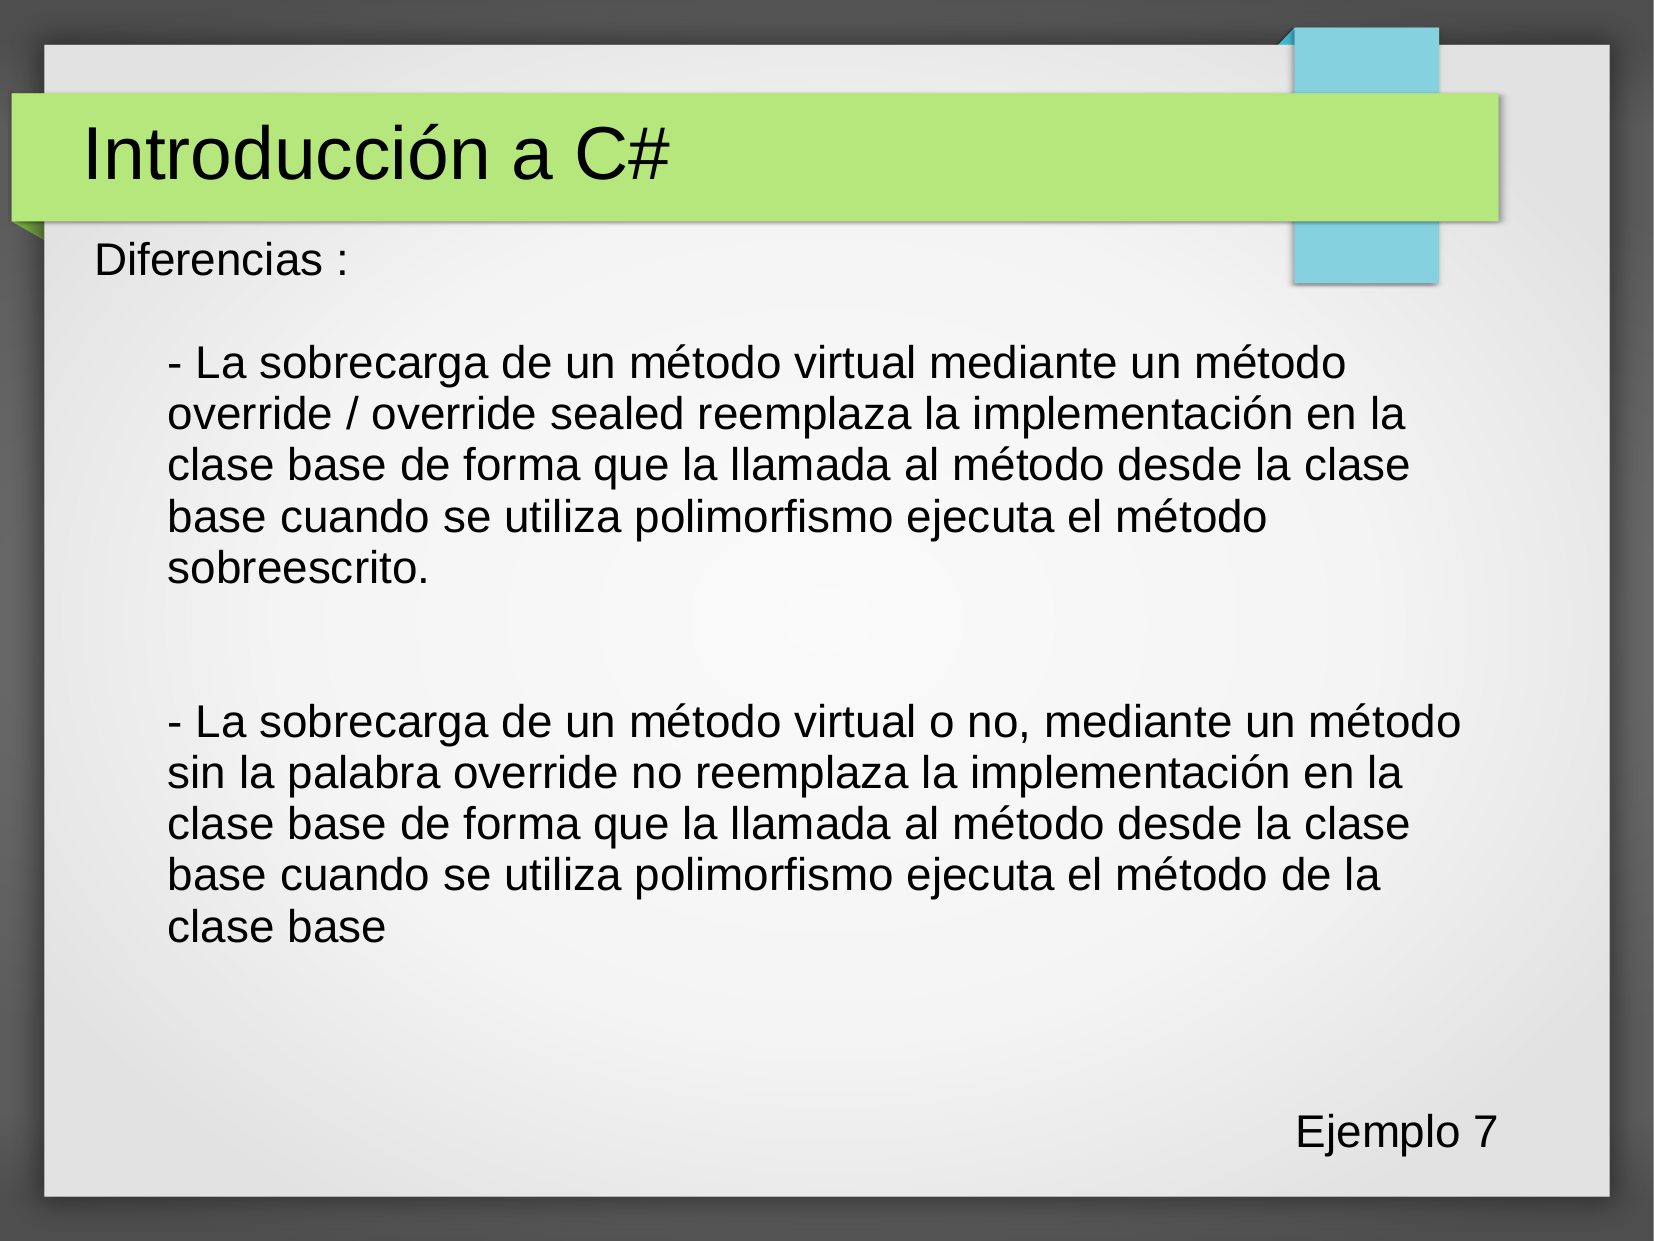

# Introducción a C#
Diferencias :
	- La sobrecarga de un método virtual mediante un método 			override / override sealed reemplaza la implementación en la 			clase base de forma que la llamada al método desde la clase 		base cuando se utiliza polimorfismo ejecuta el método 				sobreescrito.
	- La sobrecarga de un método virtual o no, mediante un método 		sin la palabra override no reemplaza la implementación en la 			clase base de forma que la llamada al método desde la clase 		base cuando se utiliza polimorfismo ejecuta el método de la 			clase base
Ejemplo 7